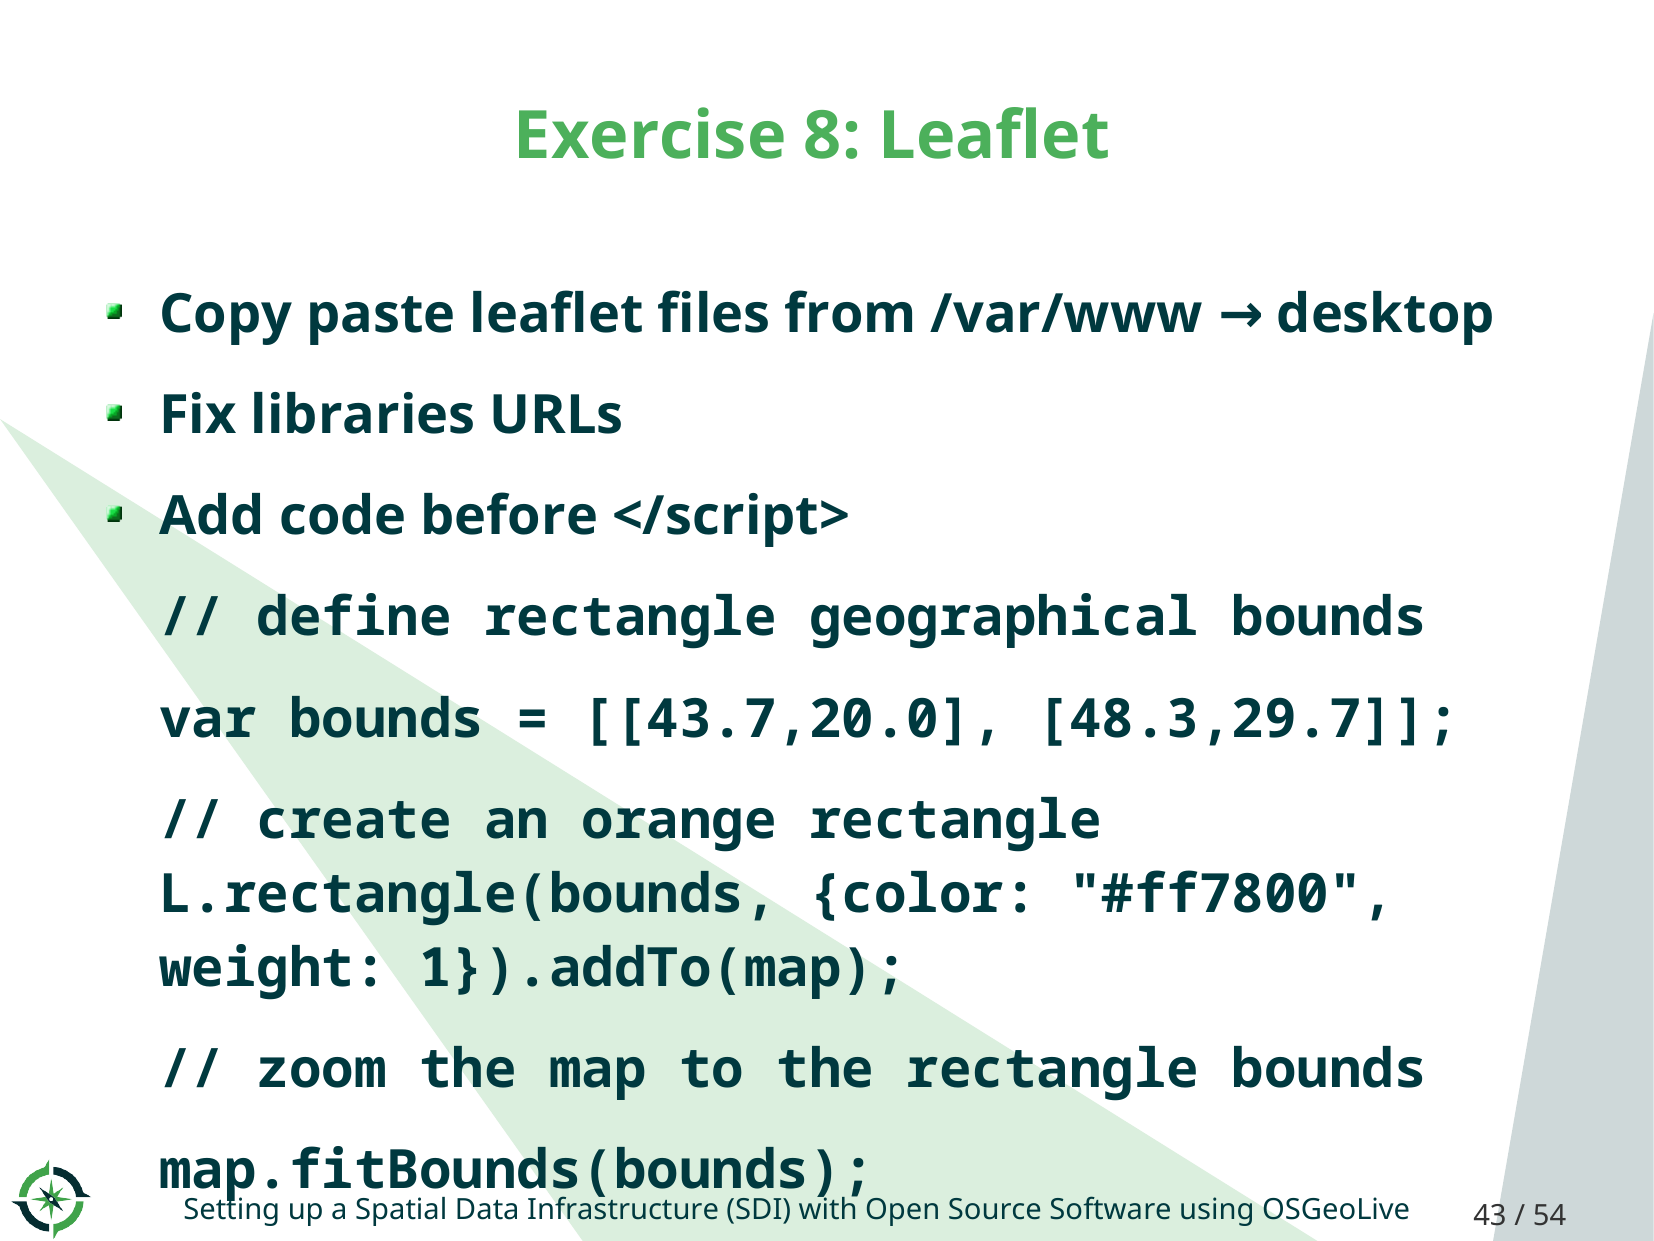

# Exercise 8: Leaflet
Copy paste leaflet files from /var/www → desktop
Fix libraries URLs
Add code before </script>
// define rectangle geographical bounds
var bounds = [[43.7,20.0], [48.3,29.7]];
// create an orange rectangle L.rectangle(bounds, {color: "#ff7800", weight: 1}).addTo(map);
// zoom the map to the rectangle bounds
map.fitBounds(bounds);